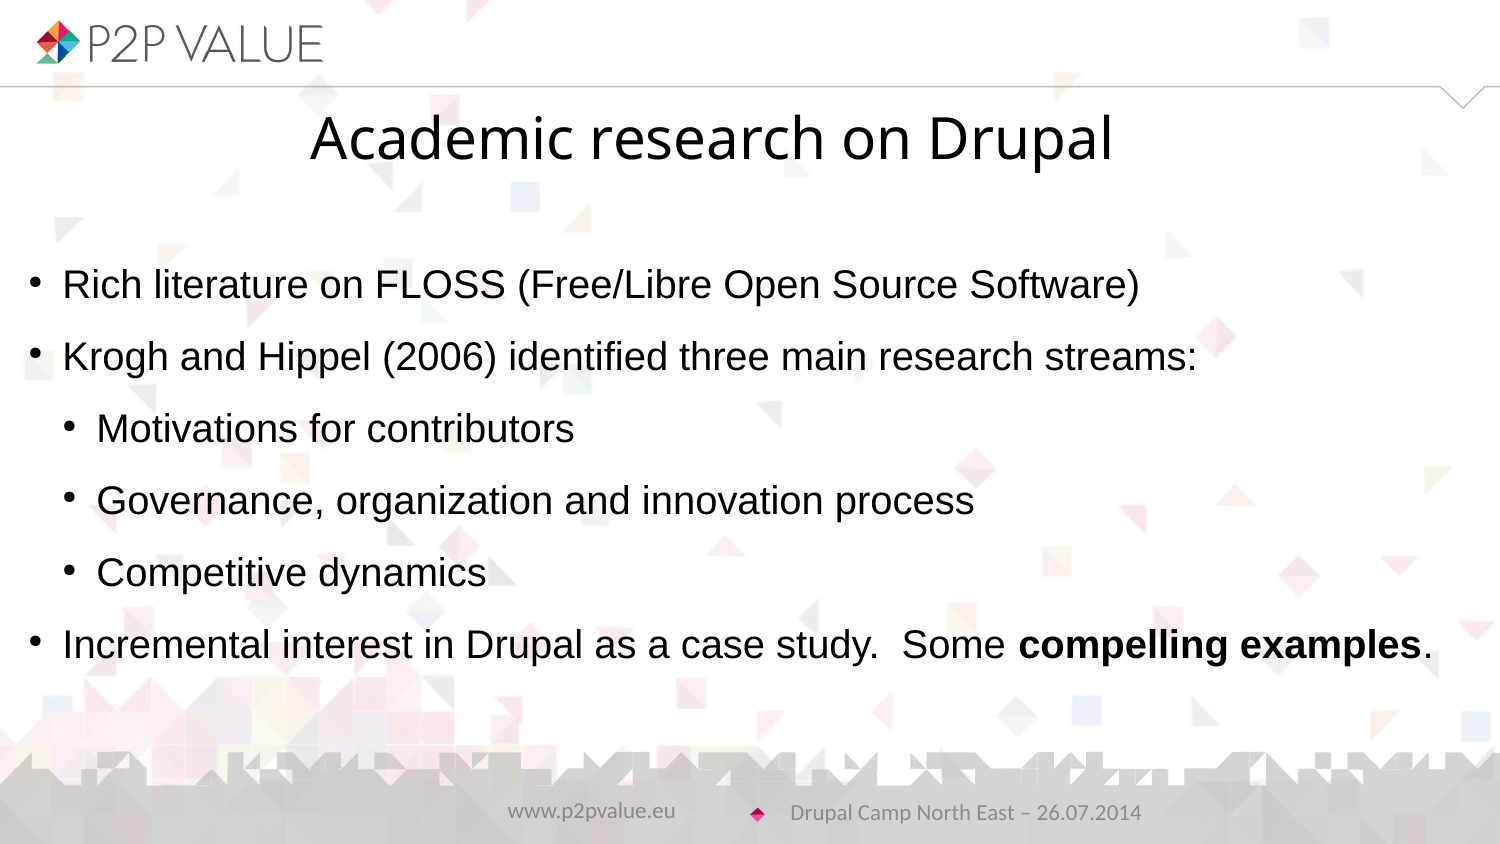

# Academic research on Drupal
Rich literature on FLOSS (Free/Libre Open Source Software)
Krogh and Hippel (2006) identified three main research streams:
Motivations for contributors
Governance, organization and innovation process
Competitive dynamics
Incremental interest in Drupal as a case study. Some compelling examples.
Drupal Camp North East – 26.07.2014
www.p2pvalue.eu